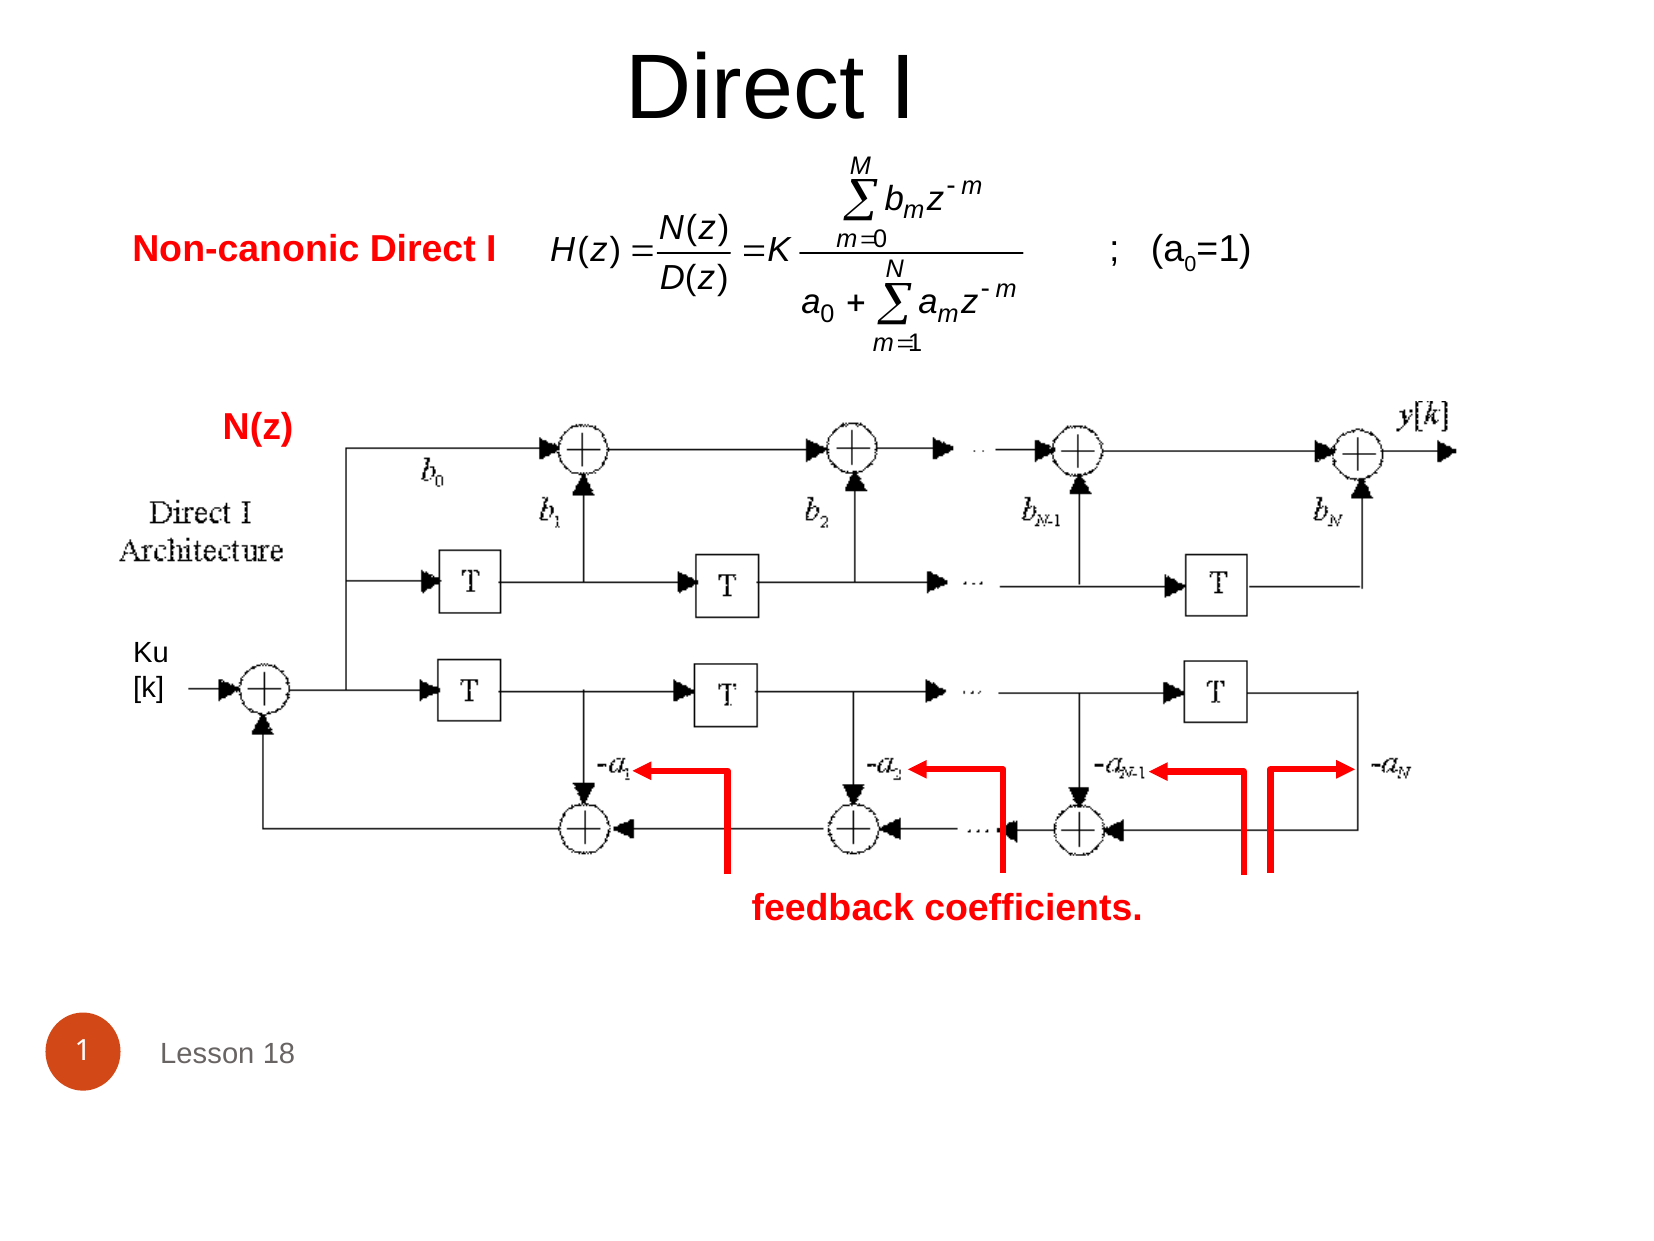

# Direct I
Non-canonic Direct I
; (a0=1)
N(z)
Ku[k]
feedback coefficients.
1
Lesson 18